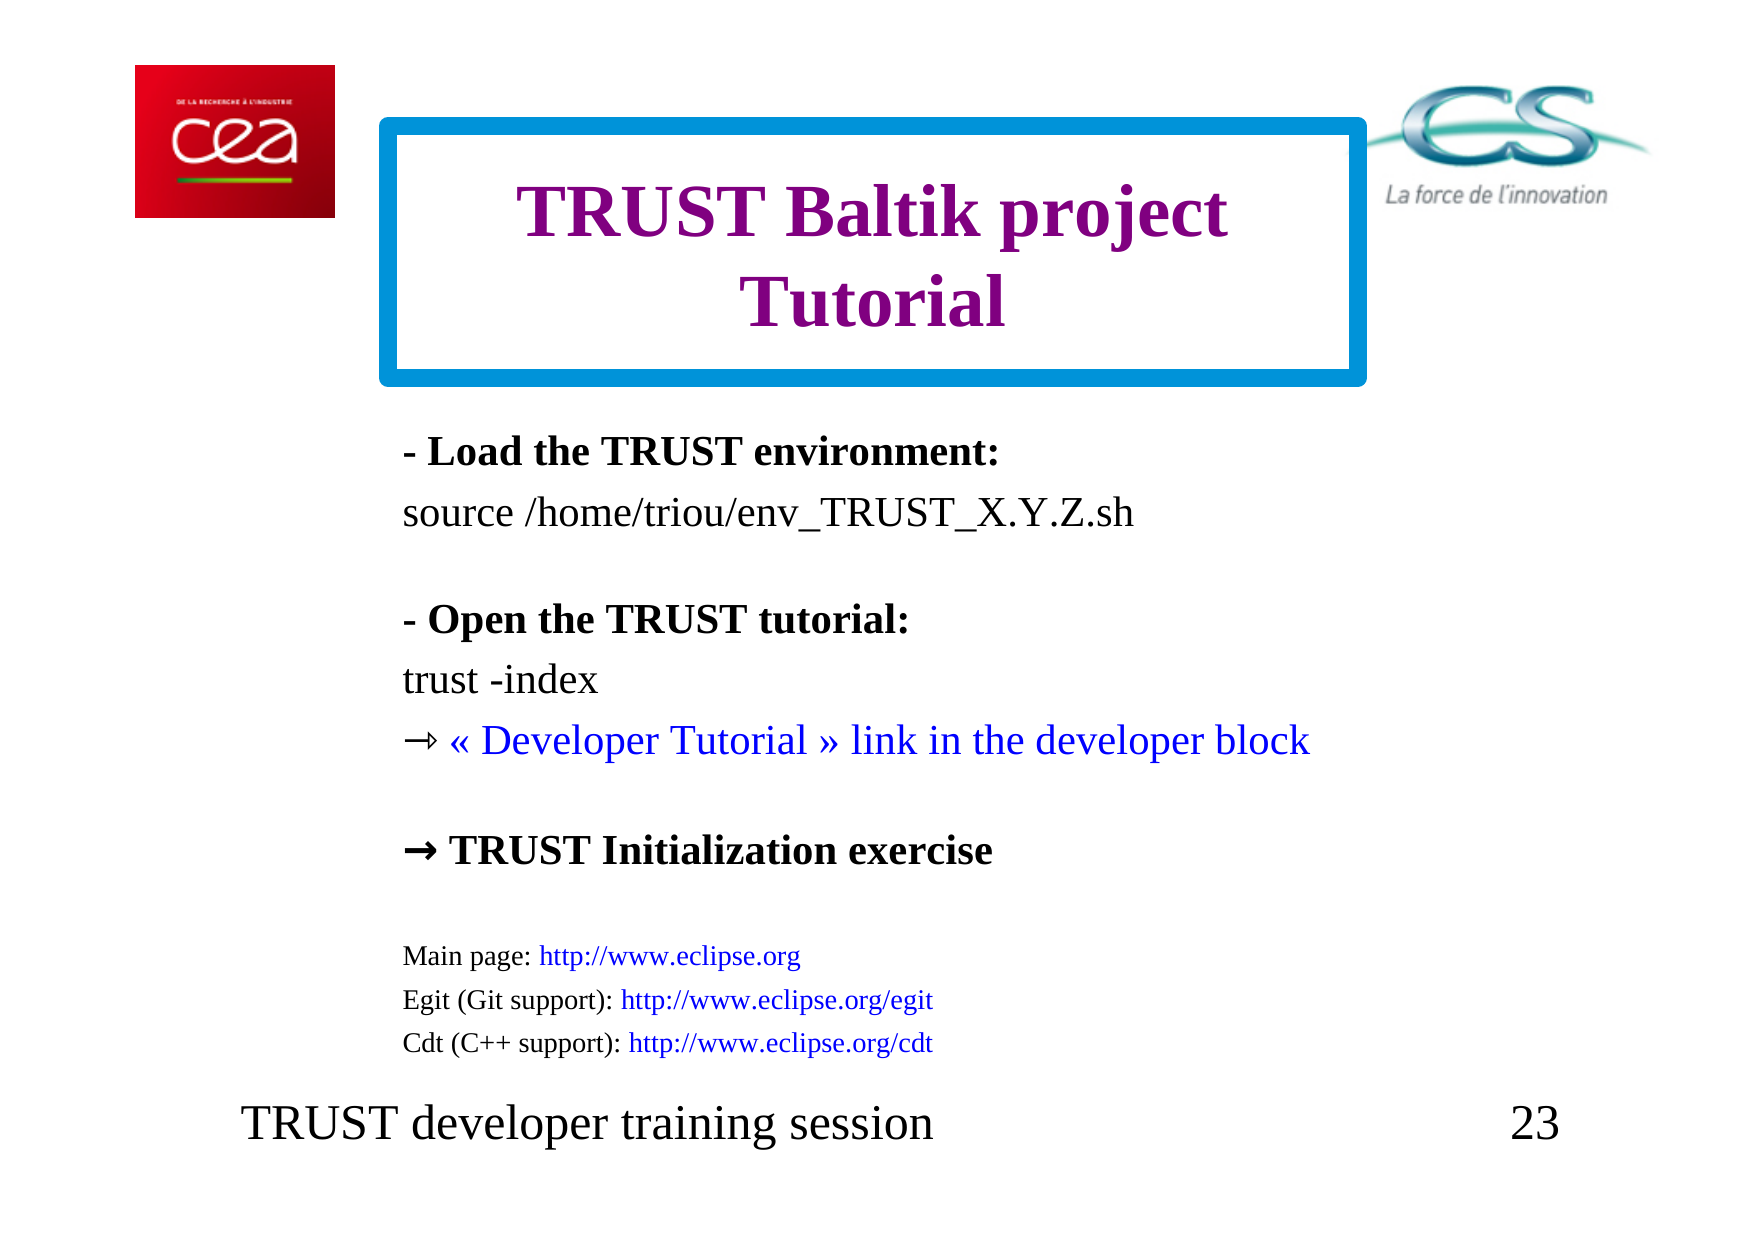

TRUST Baltik project Tutorial
# - Load the TRUST environment:
source /home/triou/env_TRUST_X.Y.Z.sh
- Open the TRUST tutorial:
trust -index
⇾ « Developer Tutorial » link in the developer block
→ TRUST Initialization exercise
Main page: http://www.eclipse.org
Egit (Git support): http://www.eclipse.org/egit
Cdt (C++ support): http://www.eclipse.org/cdt
TRUST developer training session
23